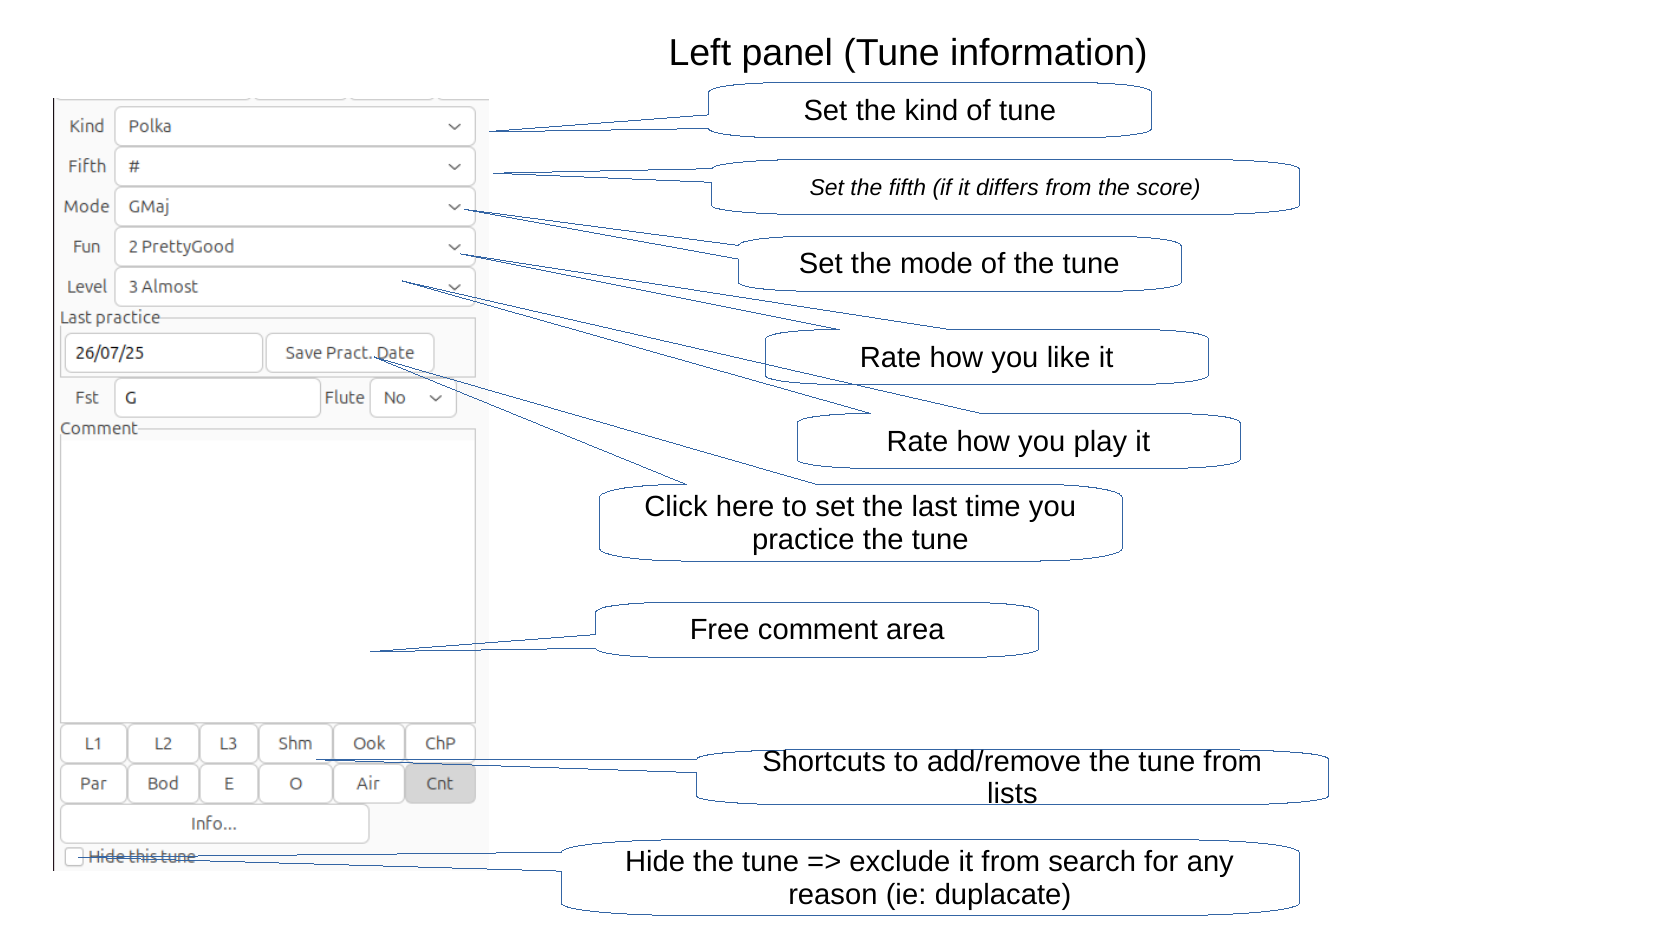

Left panel (Tune information)
Set the kind of tune
Set the fifth (if it differs from the score)
Set the mode of the tune
Rate how you like it
Rate how you play it
Click here to set the last time you practice the tune
Free comment area
Shortcuts to add/remove the tune from lists
Hide the tune => exclude it from search for any reason (ie: duplacate)